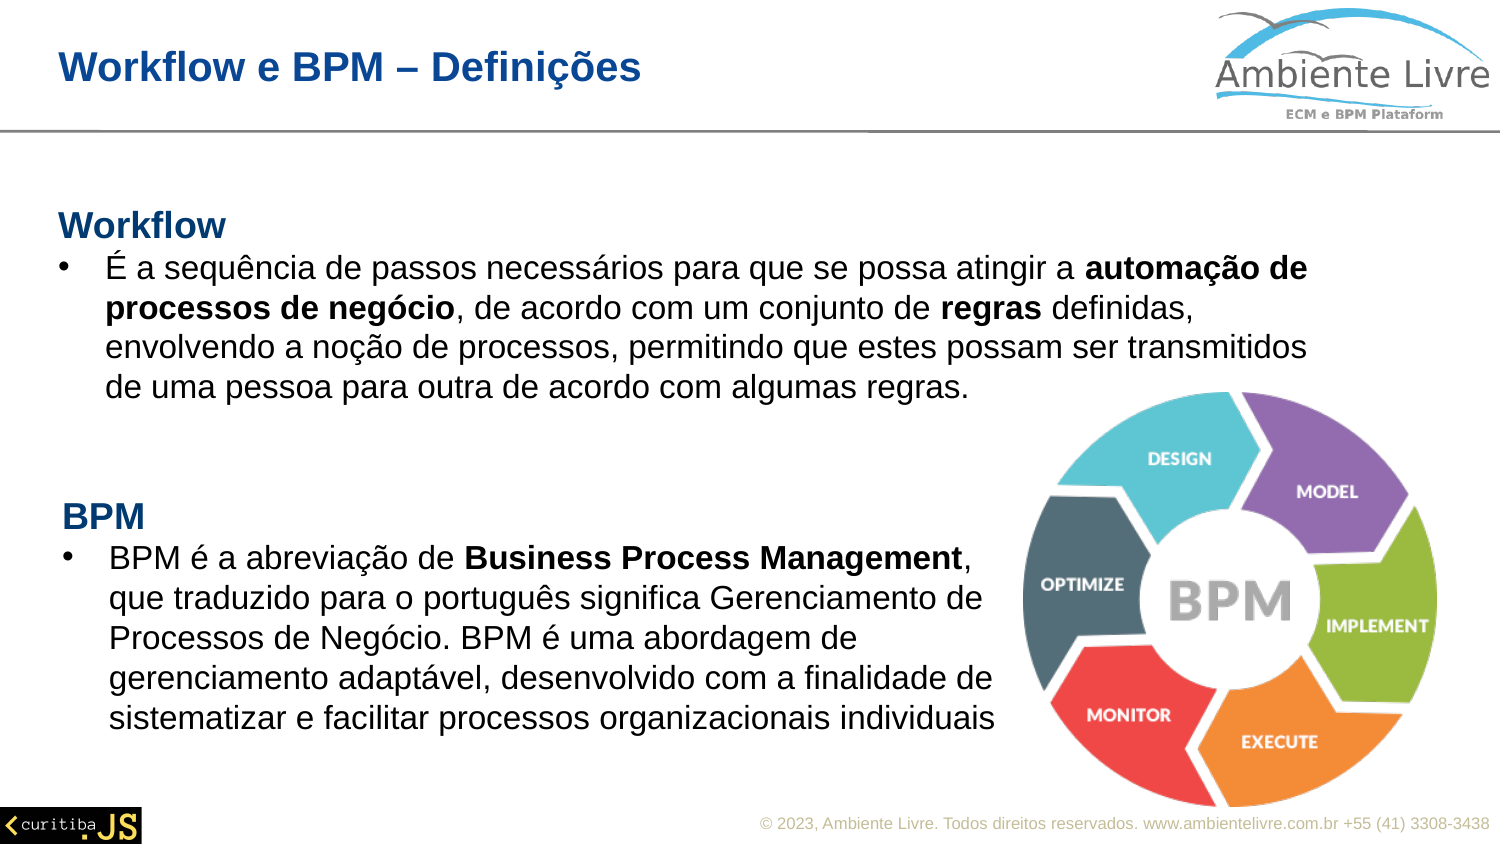

# Workflow e BPM – Definições
Workflow
É a sequência de passos necessários para que se possa atingir a automação de processos de negócio, de acordo com um conjunto de regras definidas, envolvendo a noção de processos, permitindo que estes possam ser transmitidos de uma pessoa para outra de acordo com algumas regras.
BPM
BPM é a abreviação de Business Process Management, que traduzido para o português significa Gerenciamento de Processos de Negócio. BPM é uma abordagem de gerenciamento adaptável, desenvolvido com a finalidade de sistematizar e facilitar processos organizacionais individuais